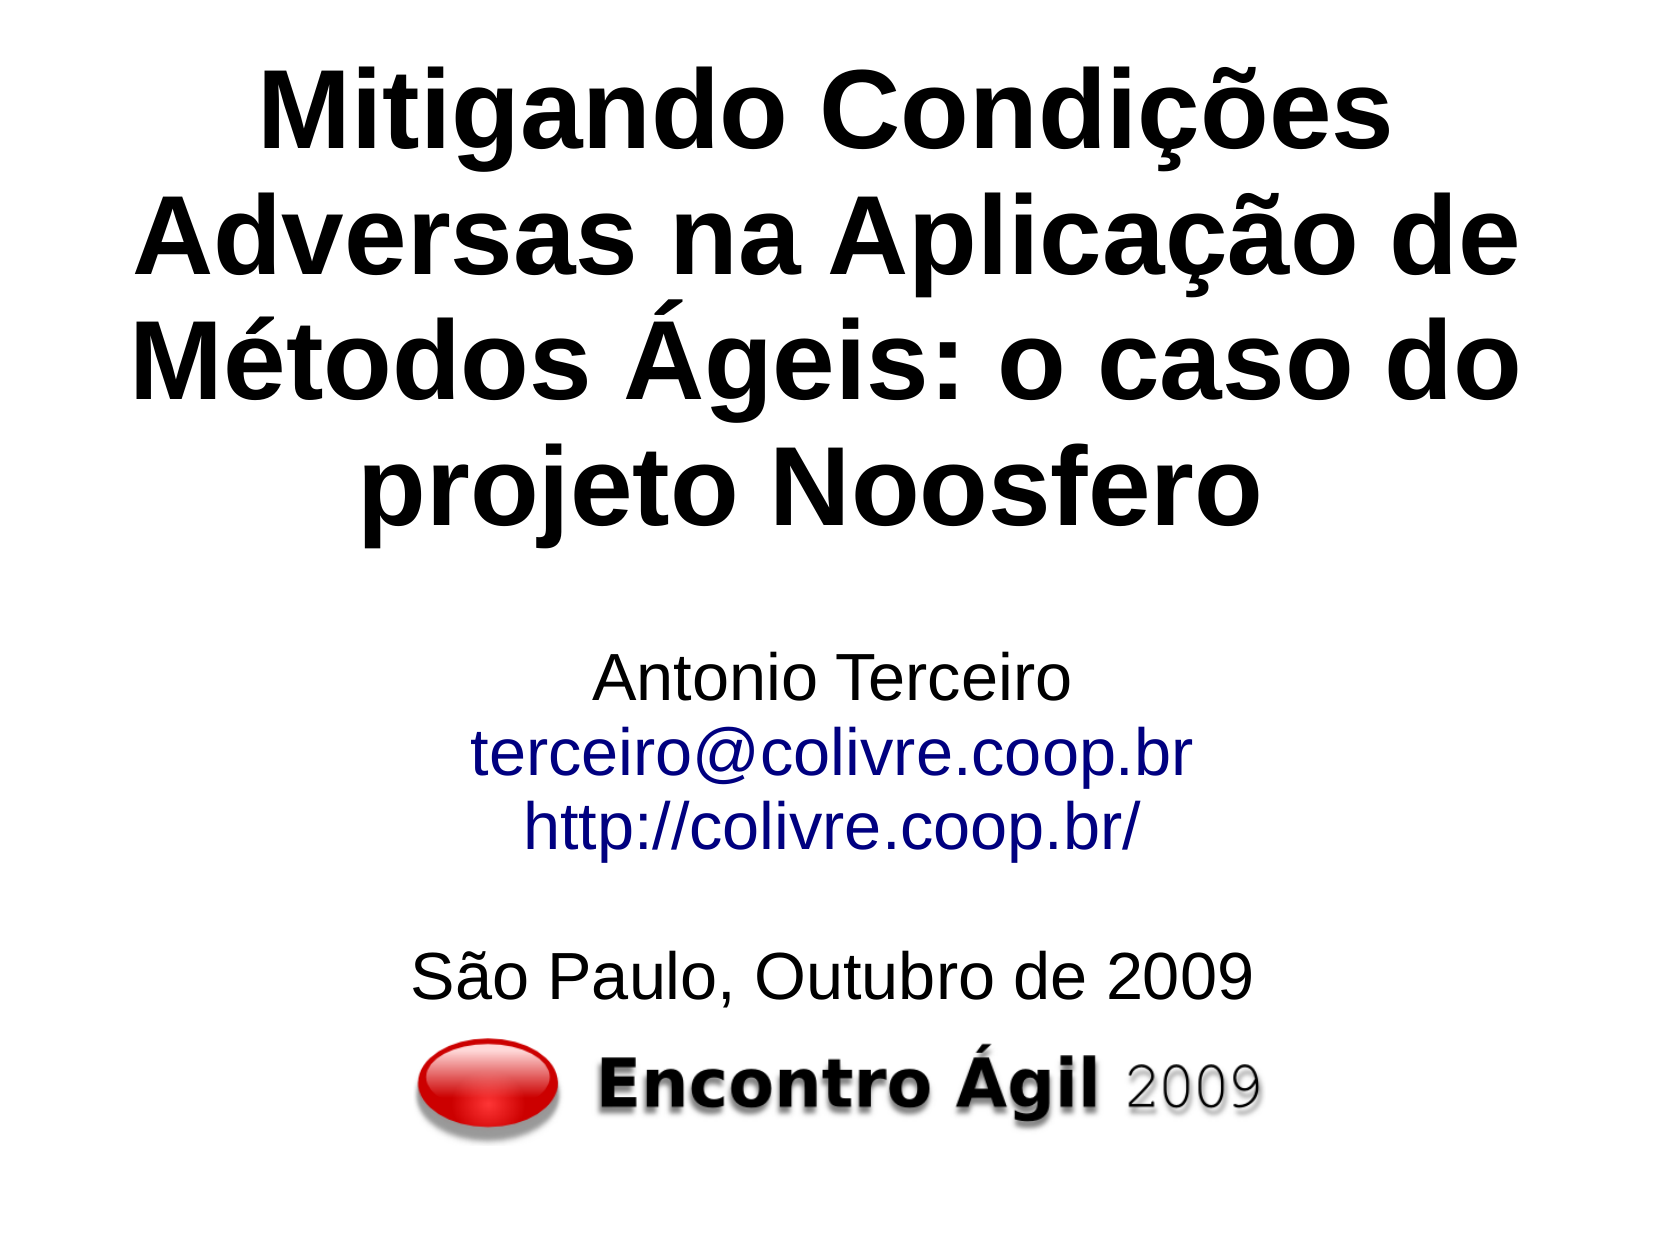

# Mitigando Condições Adversas na Aplicação de Métodos Ágeis: o caso do projeto Noosfero
Antonio Terceiro
terceiro@colivre.coop.br
http://colivre.coop.br/
São Paulo, Outubro de 2009